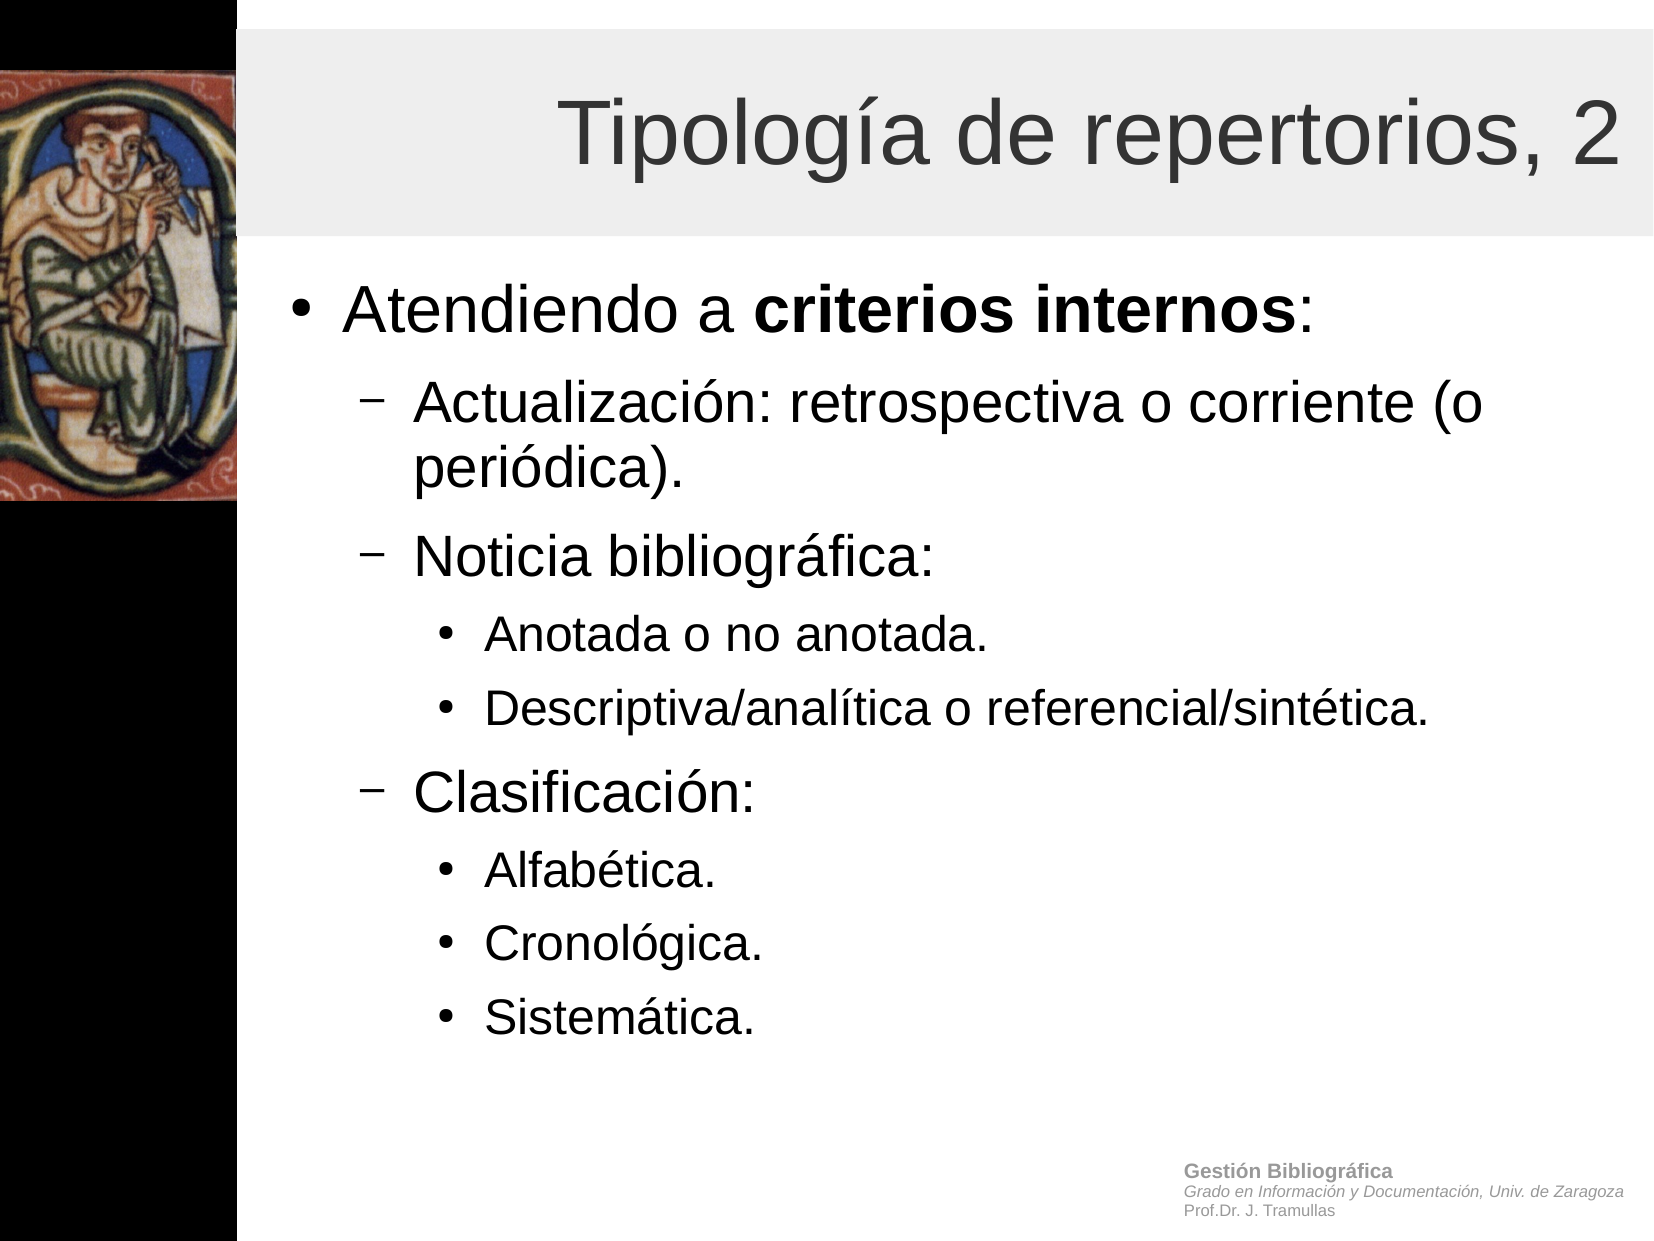

# Tipología de repertorios, 2
Atendiendo a criterios internos:
Actualización: retrospectiva o corriente (o periódica).
Noticia bibliográfica:
Anotada o no anotada.
Descriptiva/analítica o referencial/sintética.
Clasificación:
Alfabética.
Cronológica.
Sistemática.